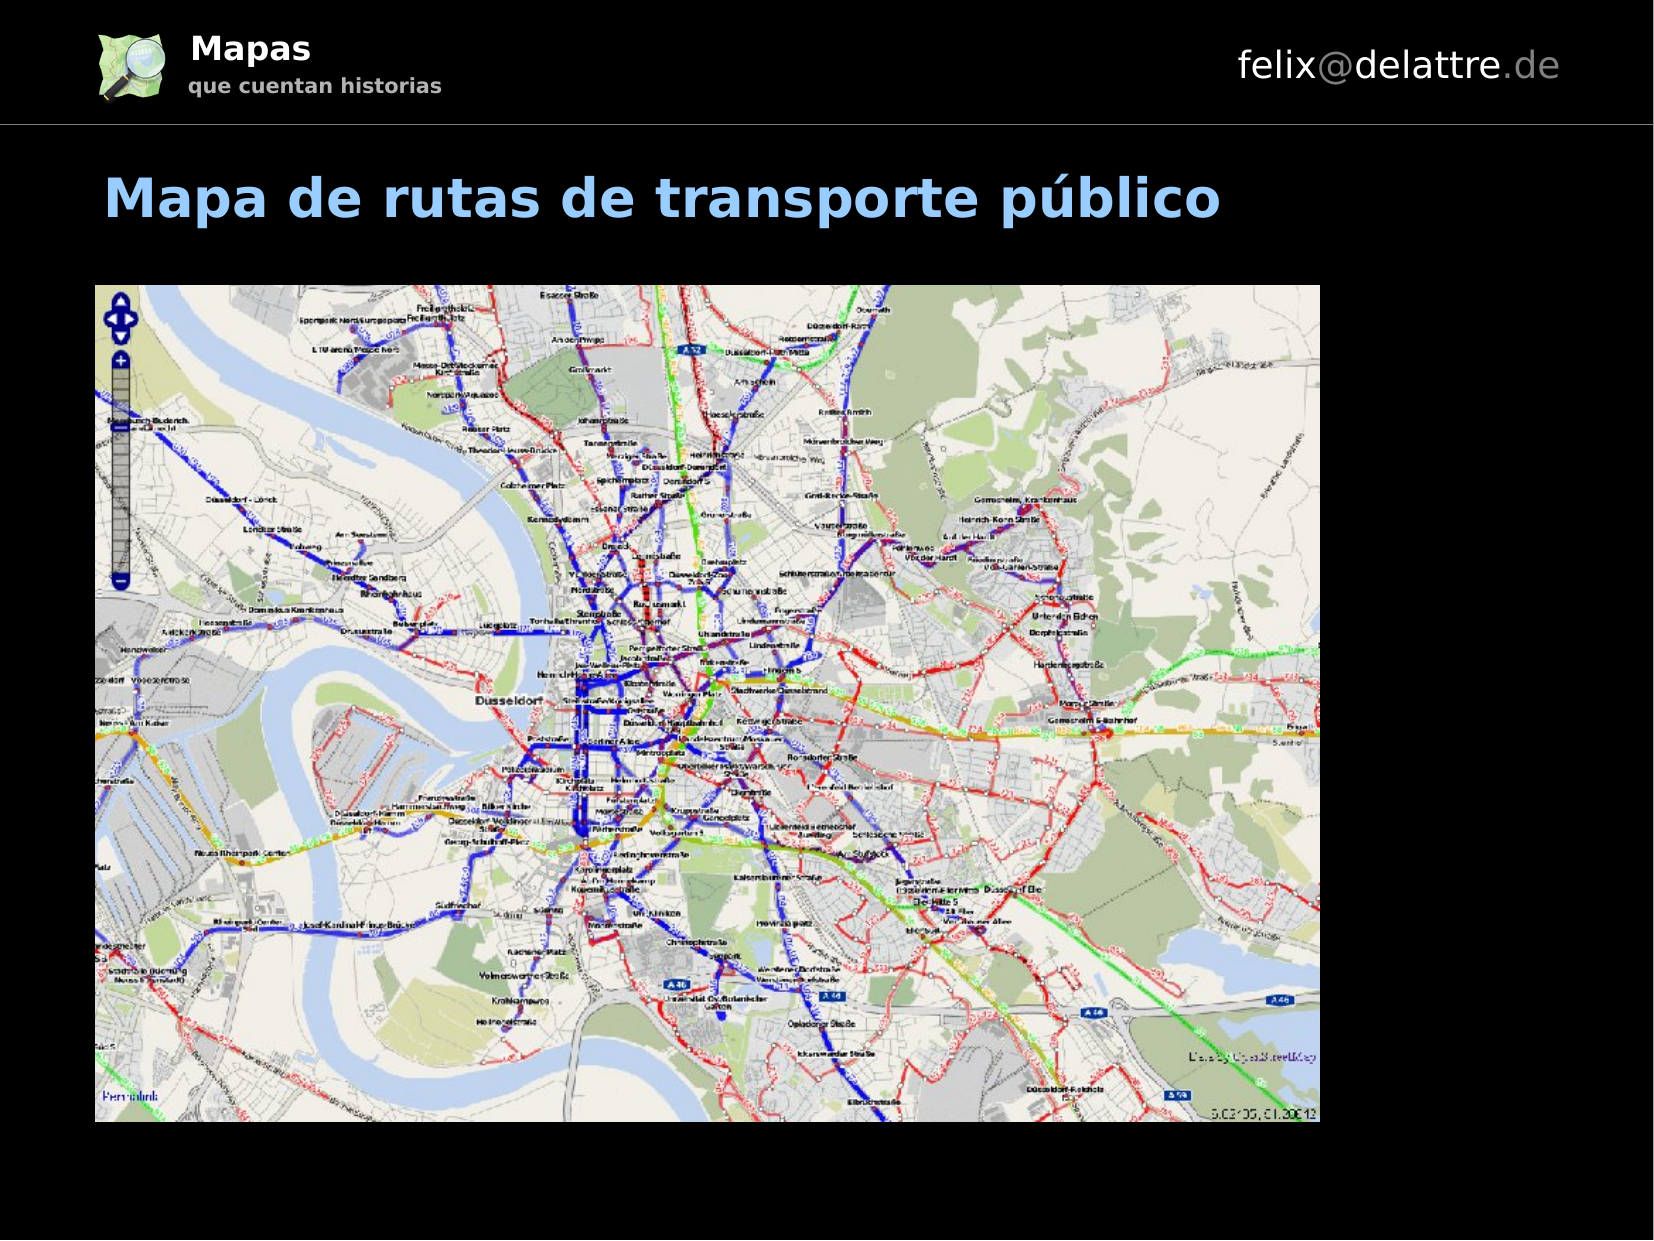

# Mapa de rutas de transporte público